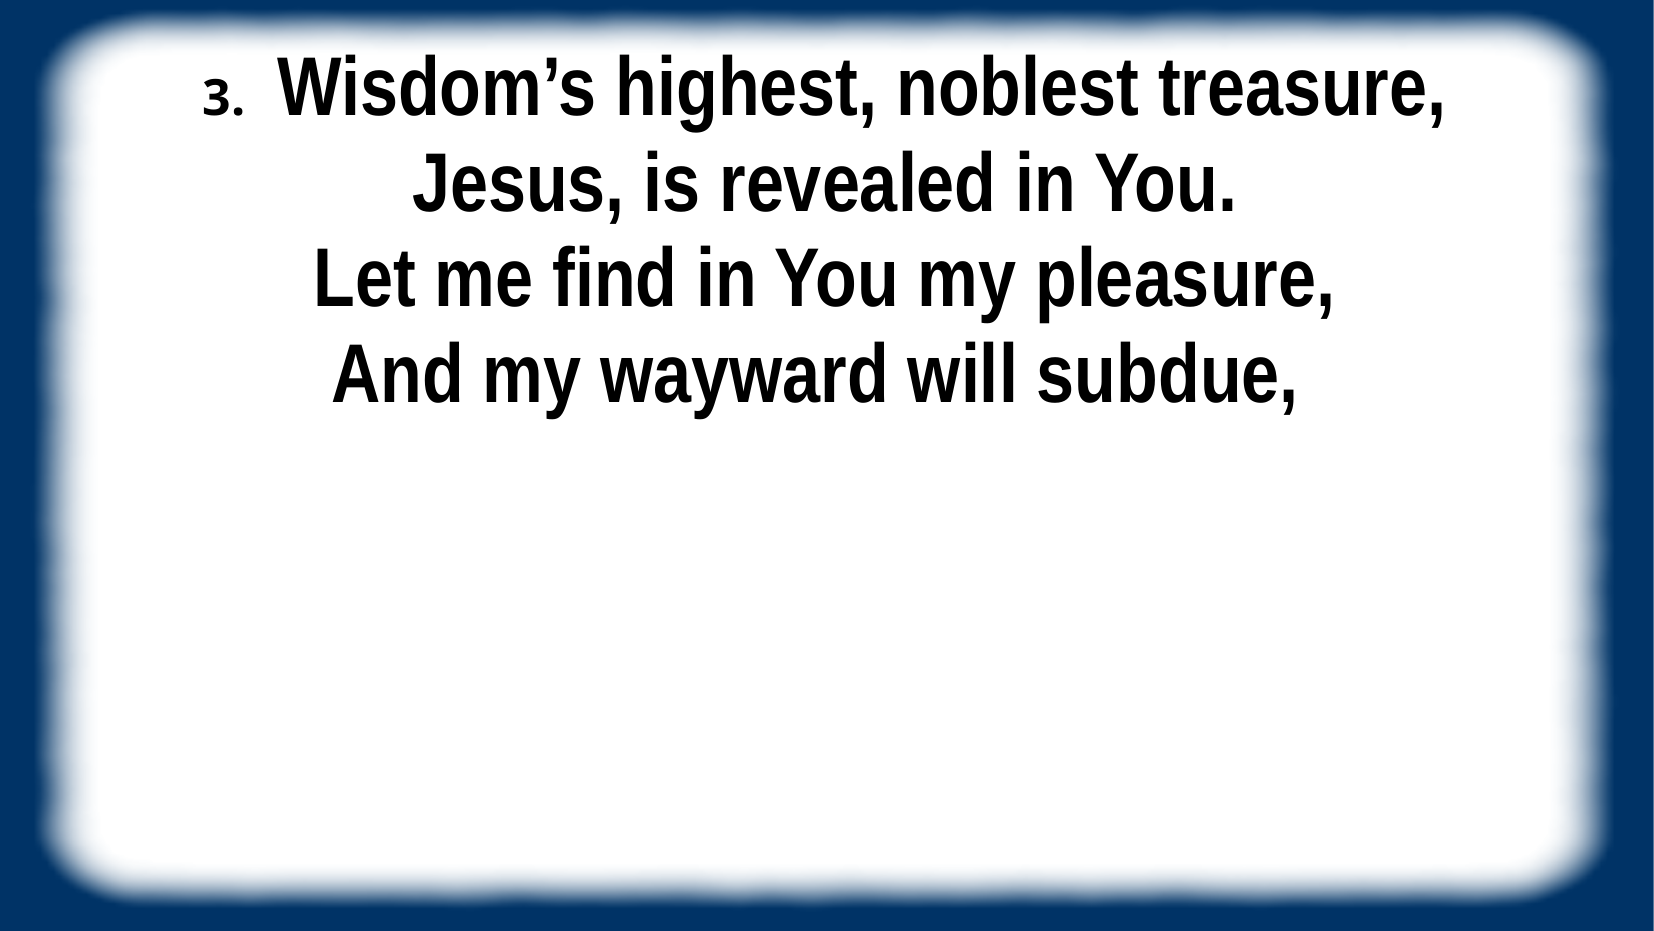

3.	Wisdom’s highest, noblest treasure,
Jesus, is revealed in You.
Let me find in You my pleasure,
And my wayward will subdue,